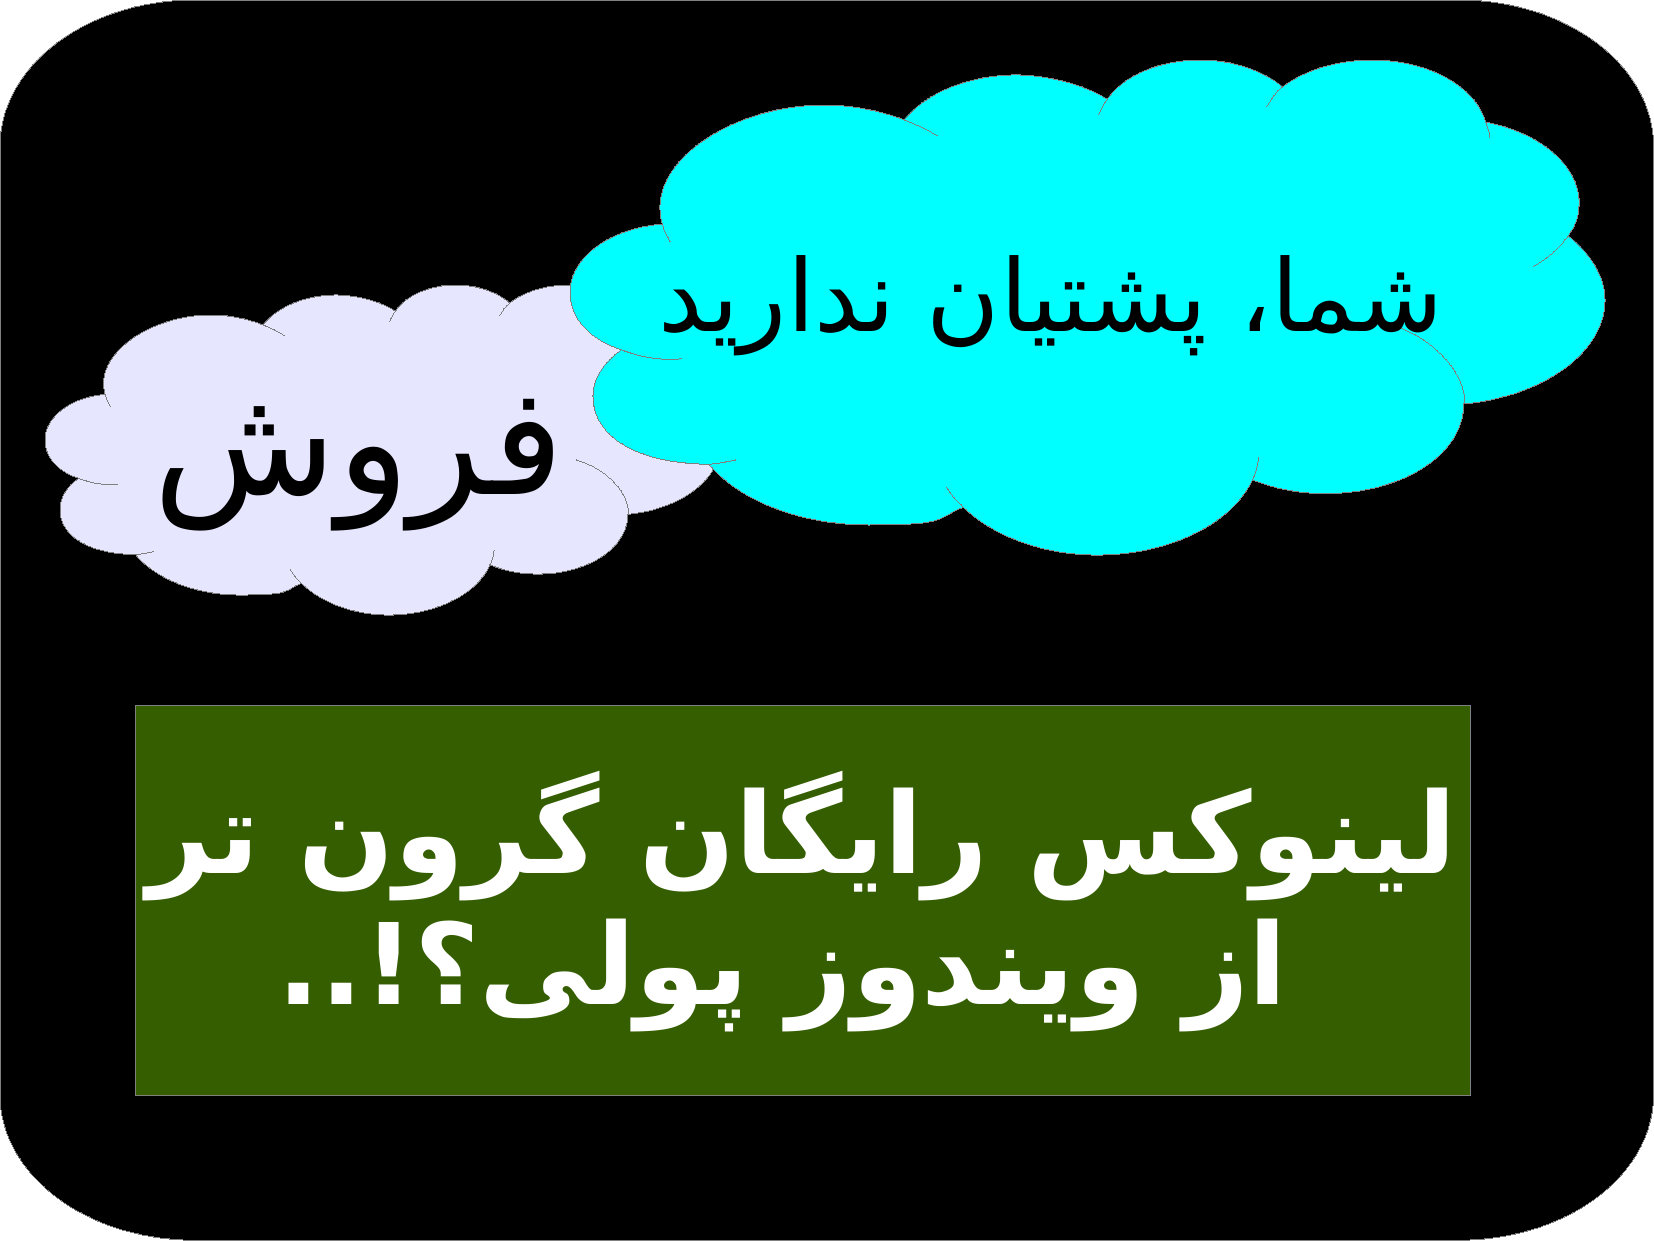

شما، پشتیان ندارید
فروش
لینوکس رایگان گرون تر
 از ویندوز پولی؟!..